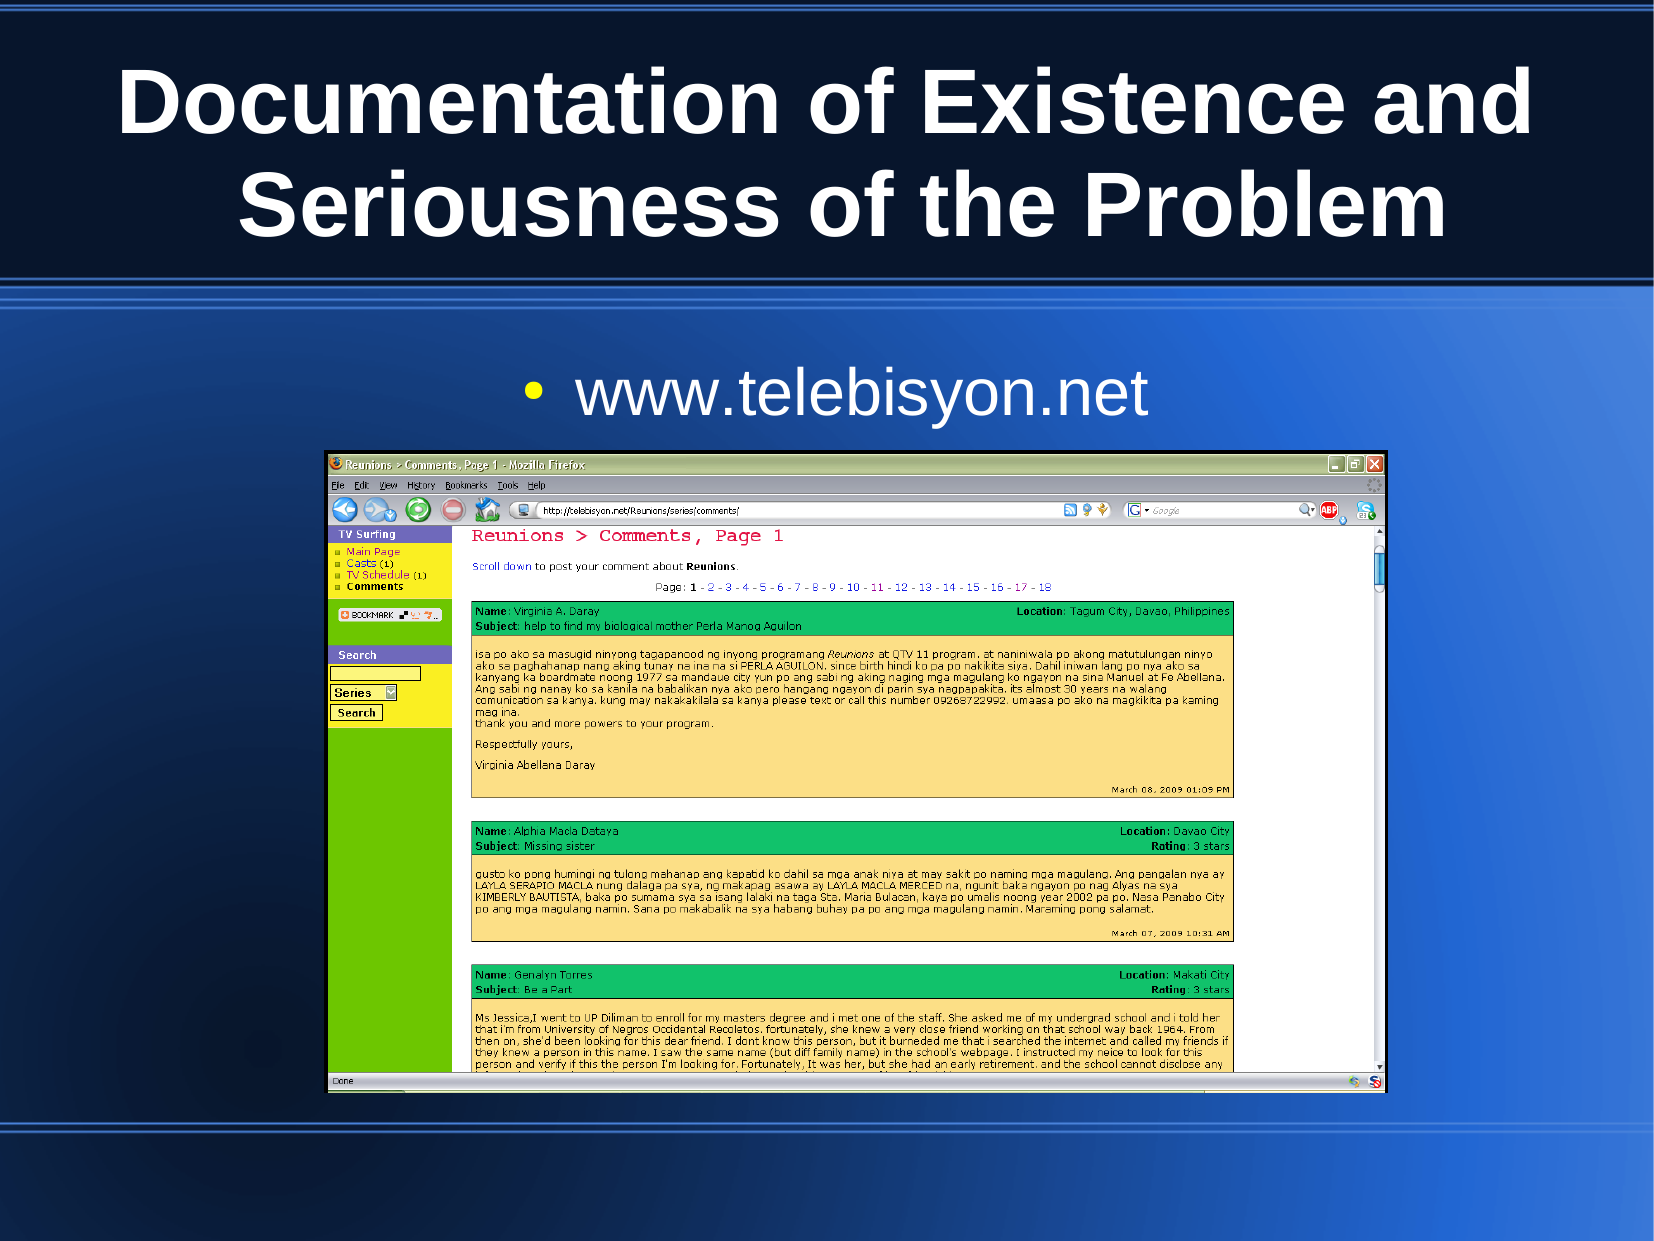

# Documentation of Existence and Seriousness of the Problem
www.telebisyon.net